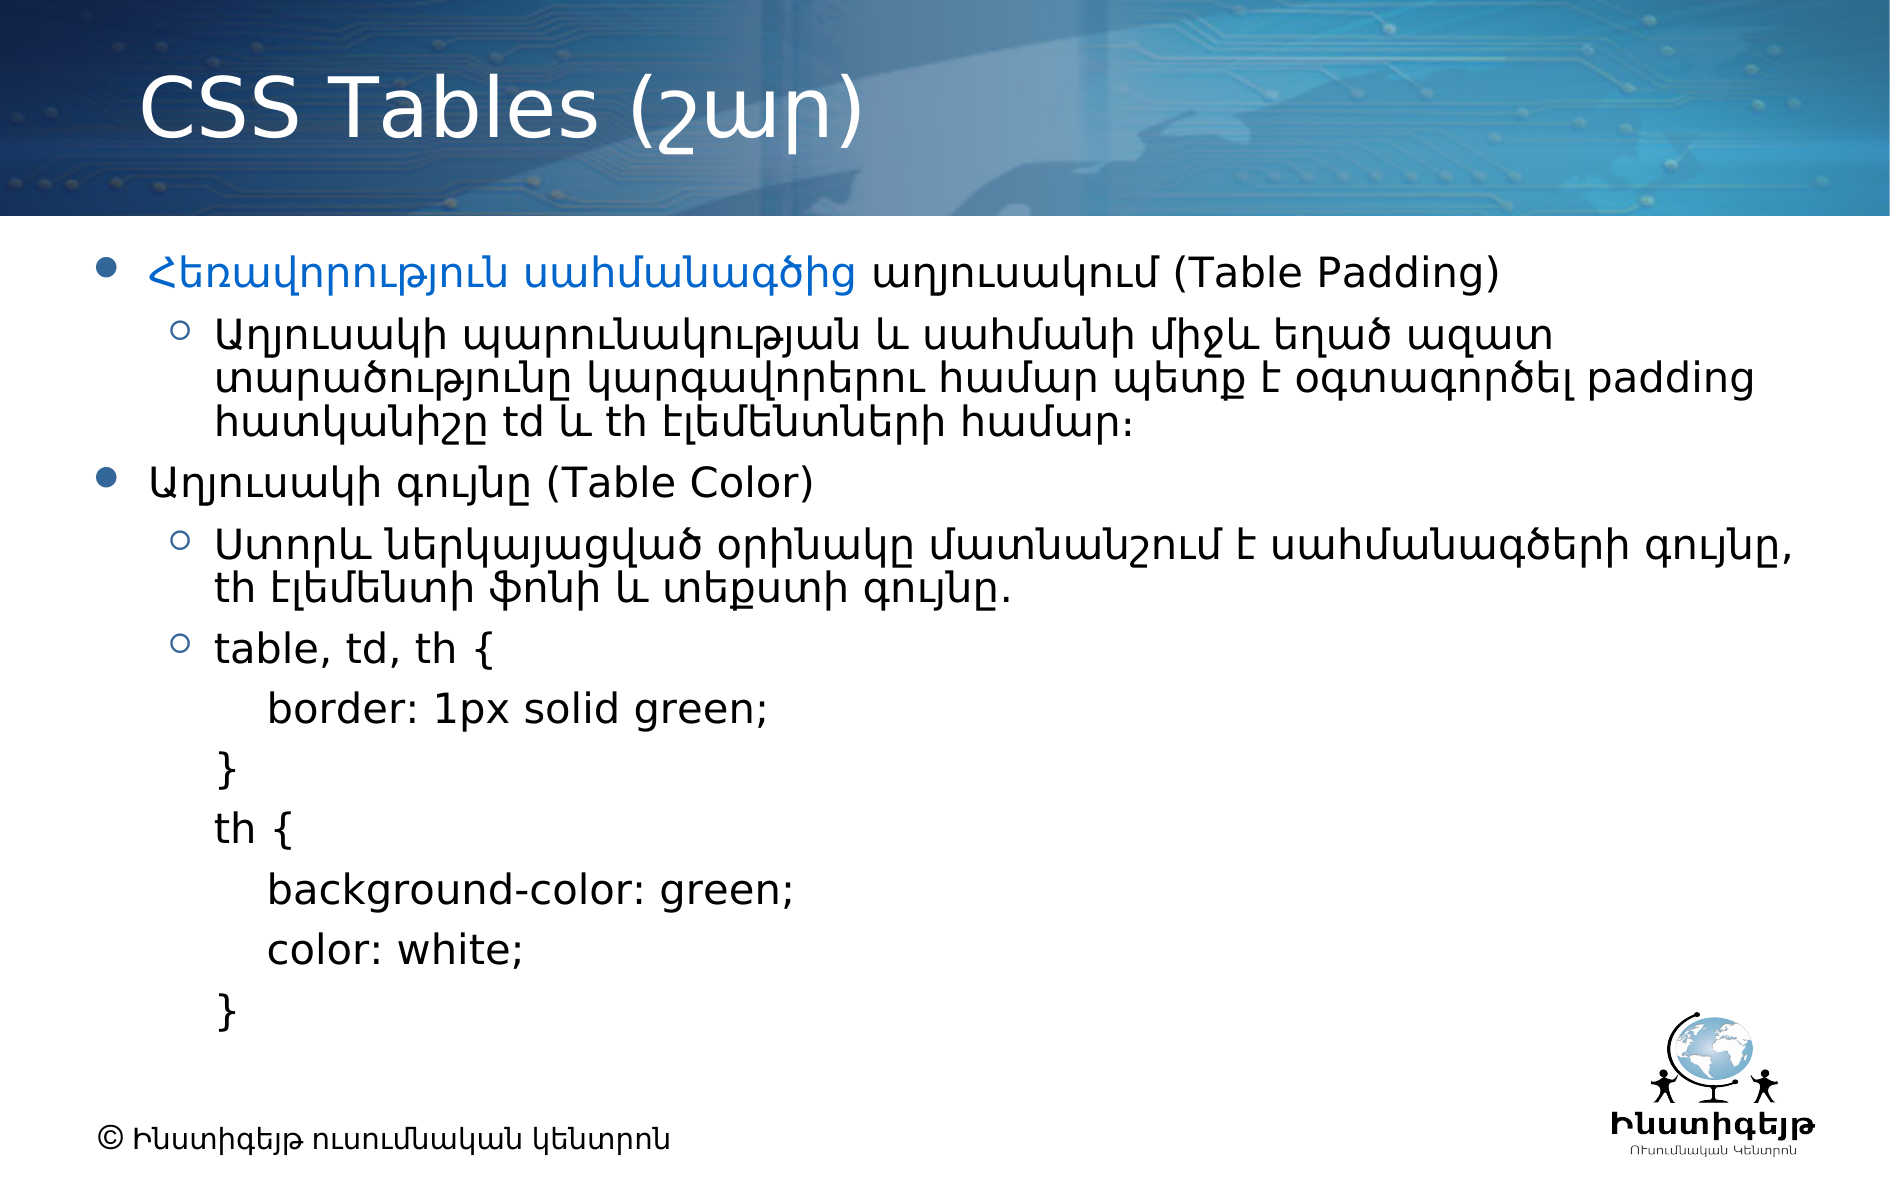

CSS Tables (շար)
# Հեռավորություն սահմանագծից աղյուսակում (Table Padding)
Աղյուսակի պարունակության և սահմանի միջև եղած ազատ տարածությունը կարգավորերու համար պետք է օգտագործել padding հատկանիշը td և th էլեմենտների համար։
Աղյուսակի գույնը (Table Color)
Ստորև ներկայացված օրինակը մատնանշում է սահմանագծերի գույնը, th էլեմենտի ֆոնի և տեքստի գույնը․
table, td, th {
 border: 1px solid green;
}
th {
 background-color: green;
 color: white;
}